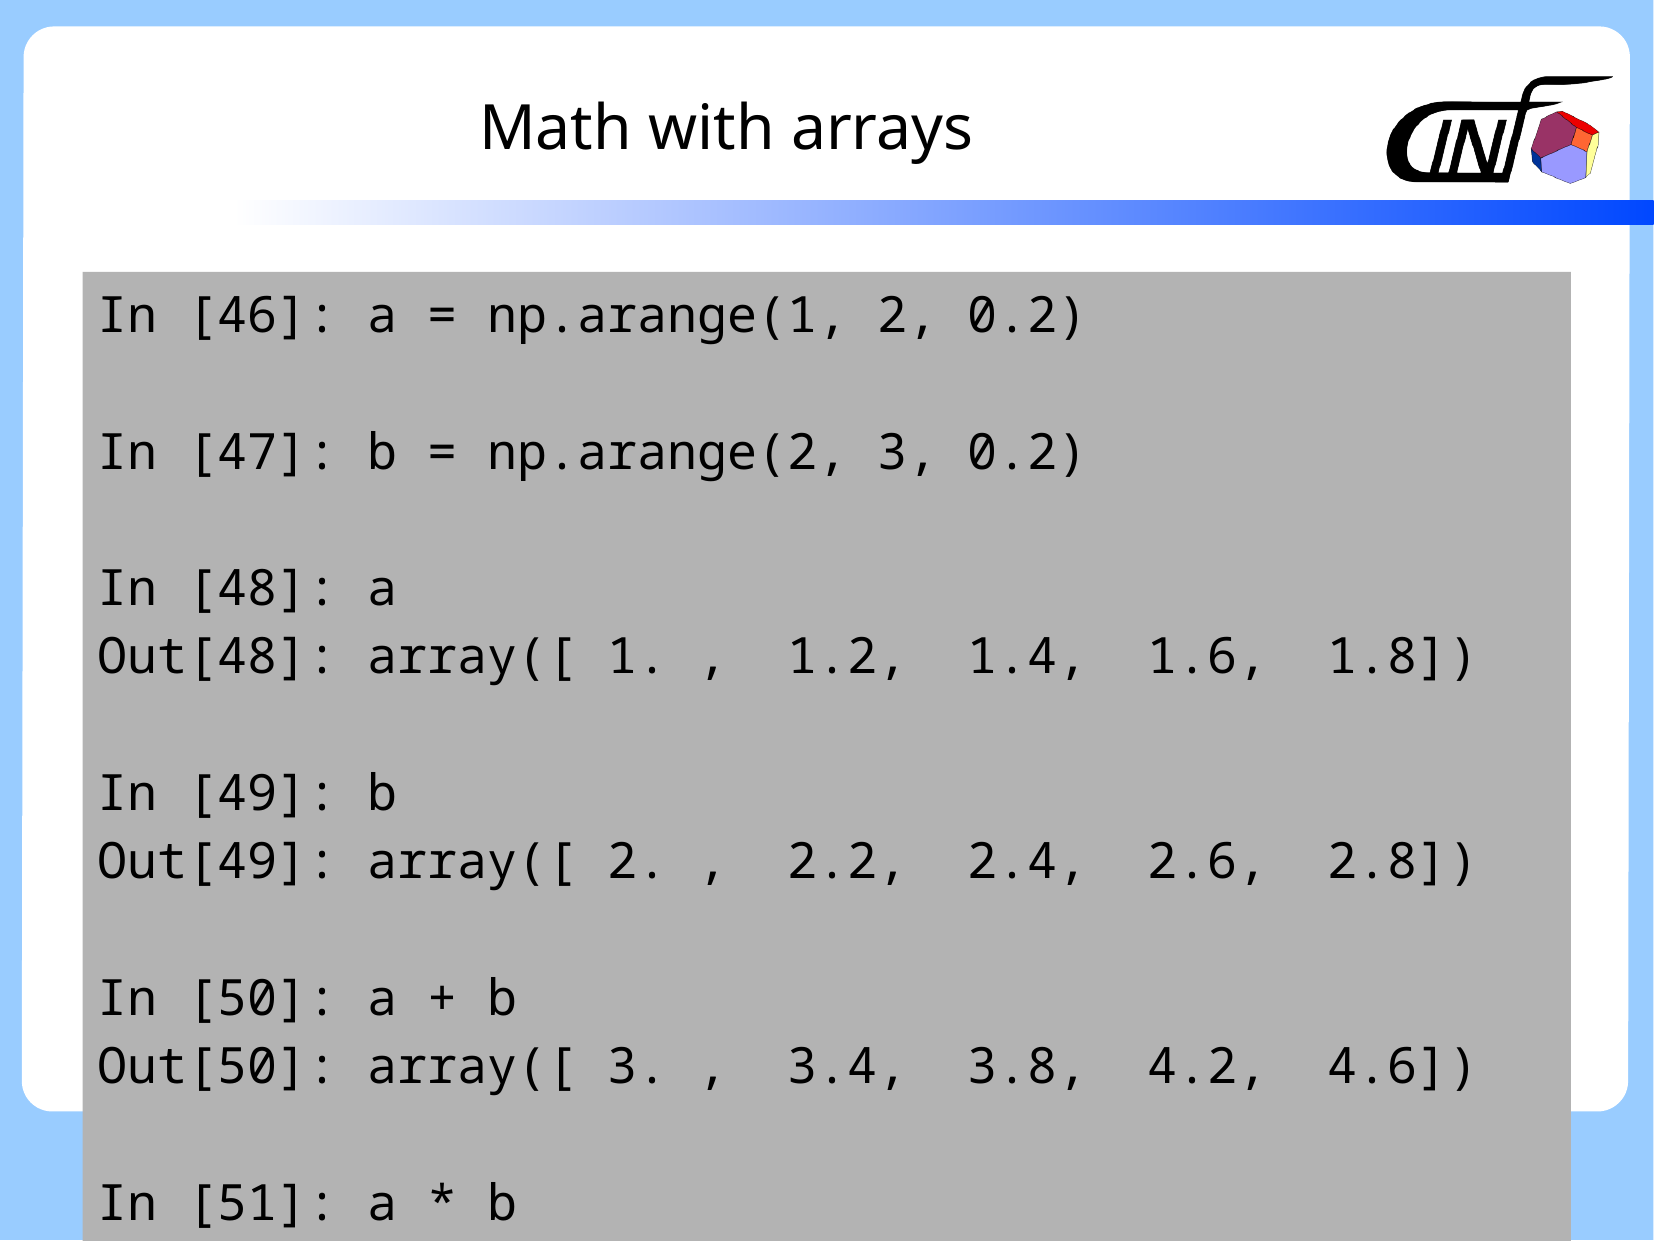

# Math with arrays
In [46]: a = np.arange(1, 2, 0.2)
In [47]: b = np.arange(2, 3, 0.2)
In [48]: a
Out[48]: array([ 1. , 1.2, 1.4, 1.6, 1.8])
In [49]: b
Out[49]: array([ 2. , 2.2, 2.4, 2.6, 2.8])
In [50]: a + b
Out[50]: array([ 3. , 3.4, 3.8, 4.2, 4.6])
In [51]: a * b
Out[51]: array([ 2. , 2.64, 3.36, 4.16, 5.04])